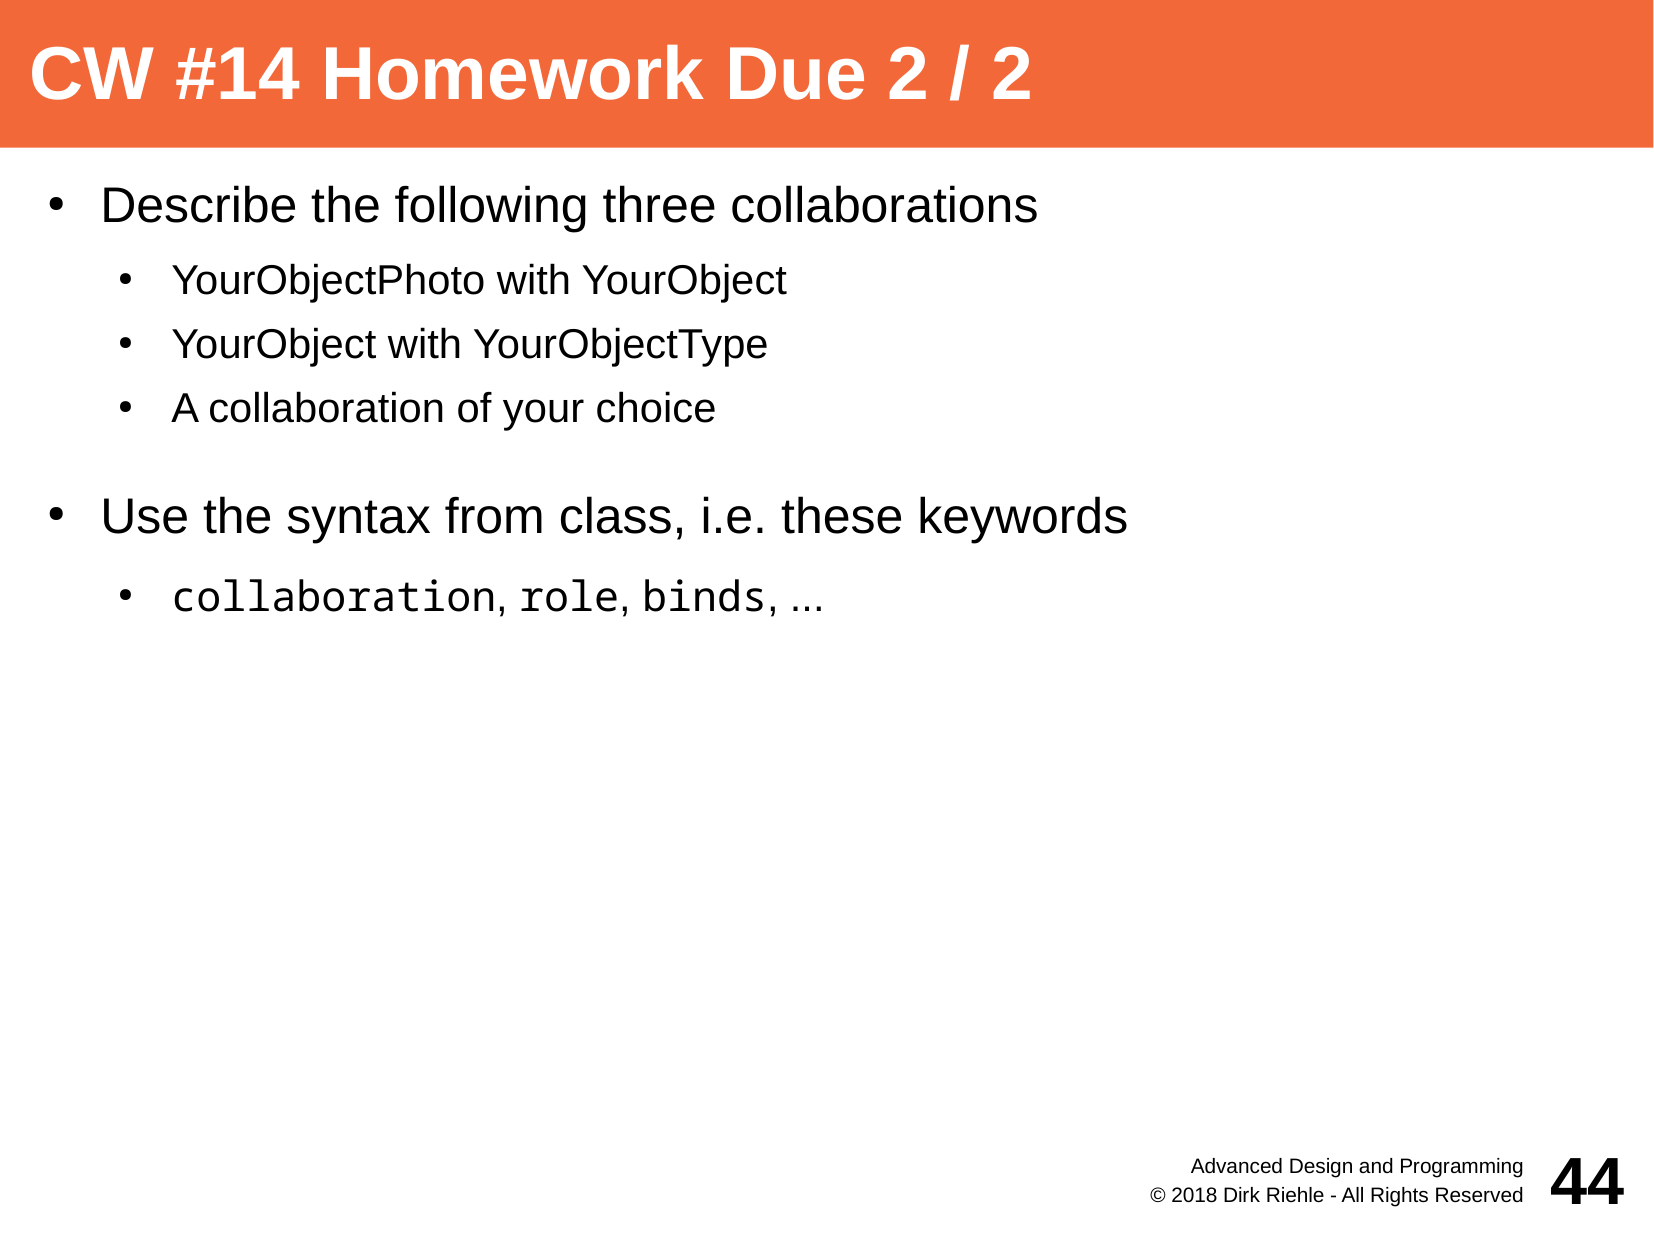

# CW #14 Homework Due 2 / 2
Describe the following three collaborations
YourObjectPhoto with YourObject
YourObject with YourObjectType
A collaboration of your choice
Use the syntax from class, i.e. these keywords
collaboration, role, binds, ...
Advanced Design and Programming
44
© 2018 Dirk Riehle - All Rights Reserved